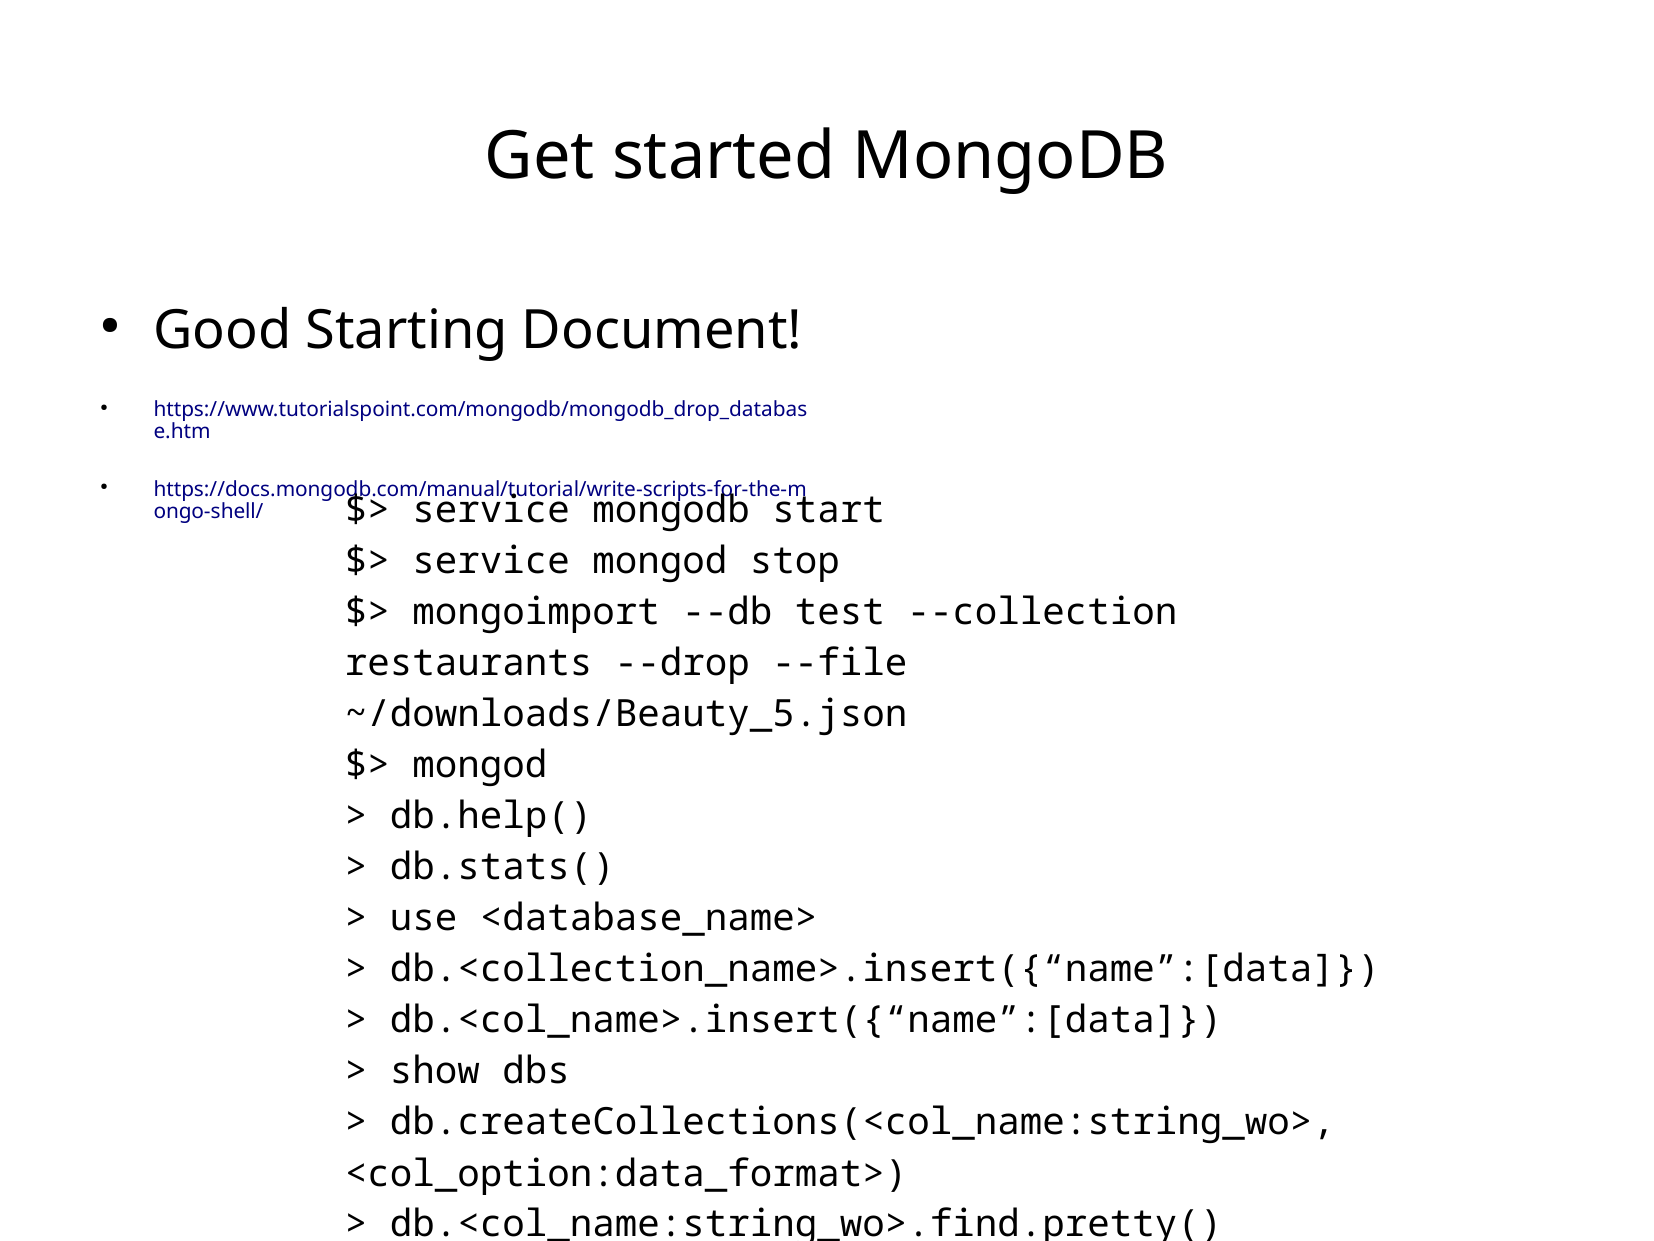

# Get started MongoDB
Good Starting Document!
https://www.tutorialspoint.com/mongodb/mongodb_drop_database.htm
https://docs.mongodb.com/manual/tutorial/write-scripts-for-the-mongo-shell/
$> service mongodb start
$> service mongod stop
$> mongoimport --db test --collection restaurants --drop --file ~/downloads/Beauty_5.json
$> mongod
> db.help()
> db.stats()
> use <database_name>
> db.<collection_name>.insert({“name”:[data]})
> db.<col_name>.insert({“name”:[data]})
> show dbs
> db.createCollections(<col_name:string_wo>, <col_option:data_format>)
> db.<col_name:string_wo>.find.pretty()
> db.<col_name:string_wo>.find($and:[{}])